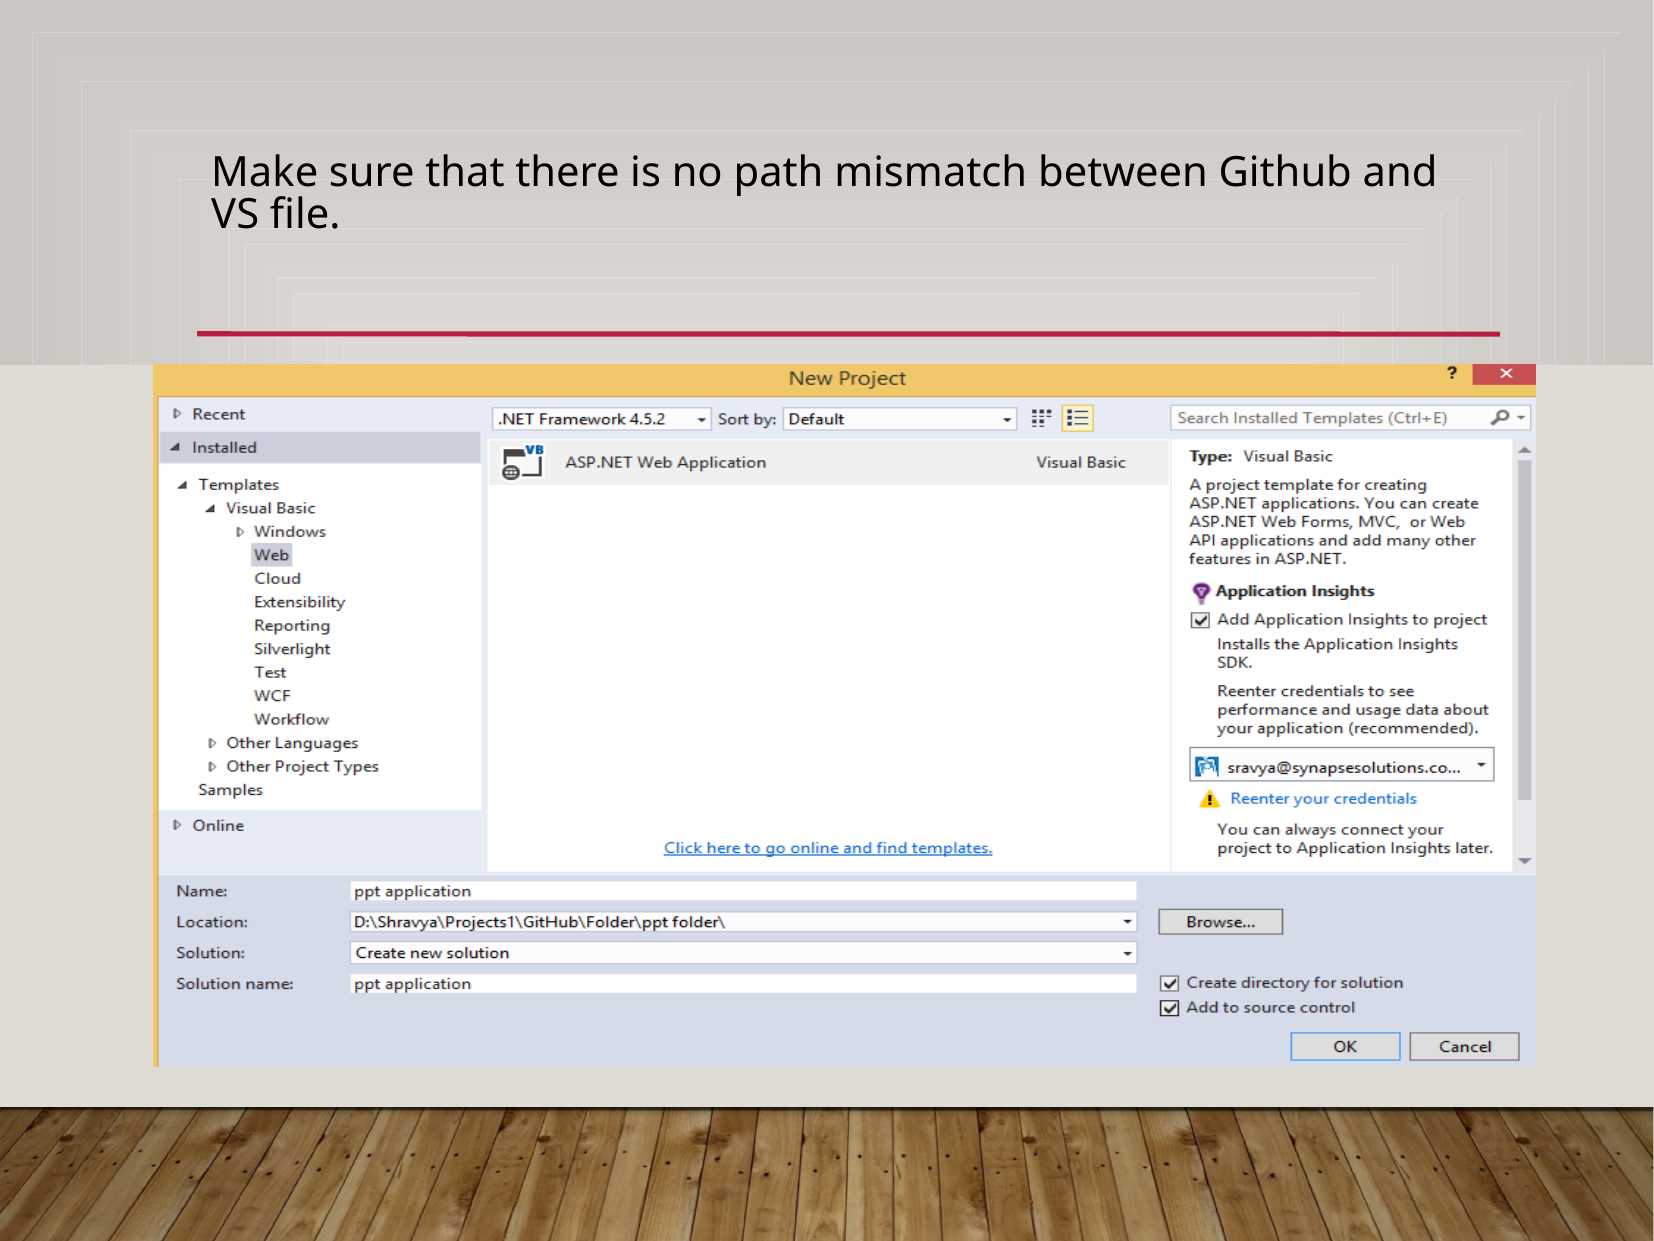

# Make sure that there is no path mismatch between Github and VS file.